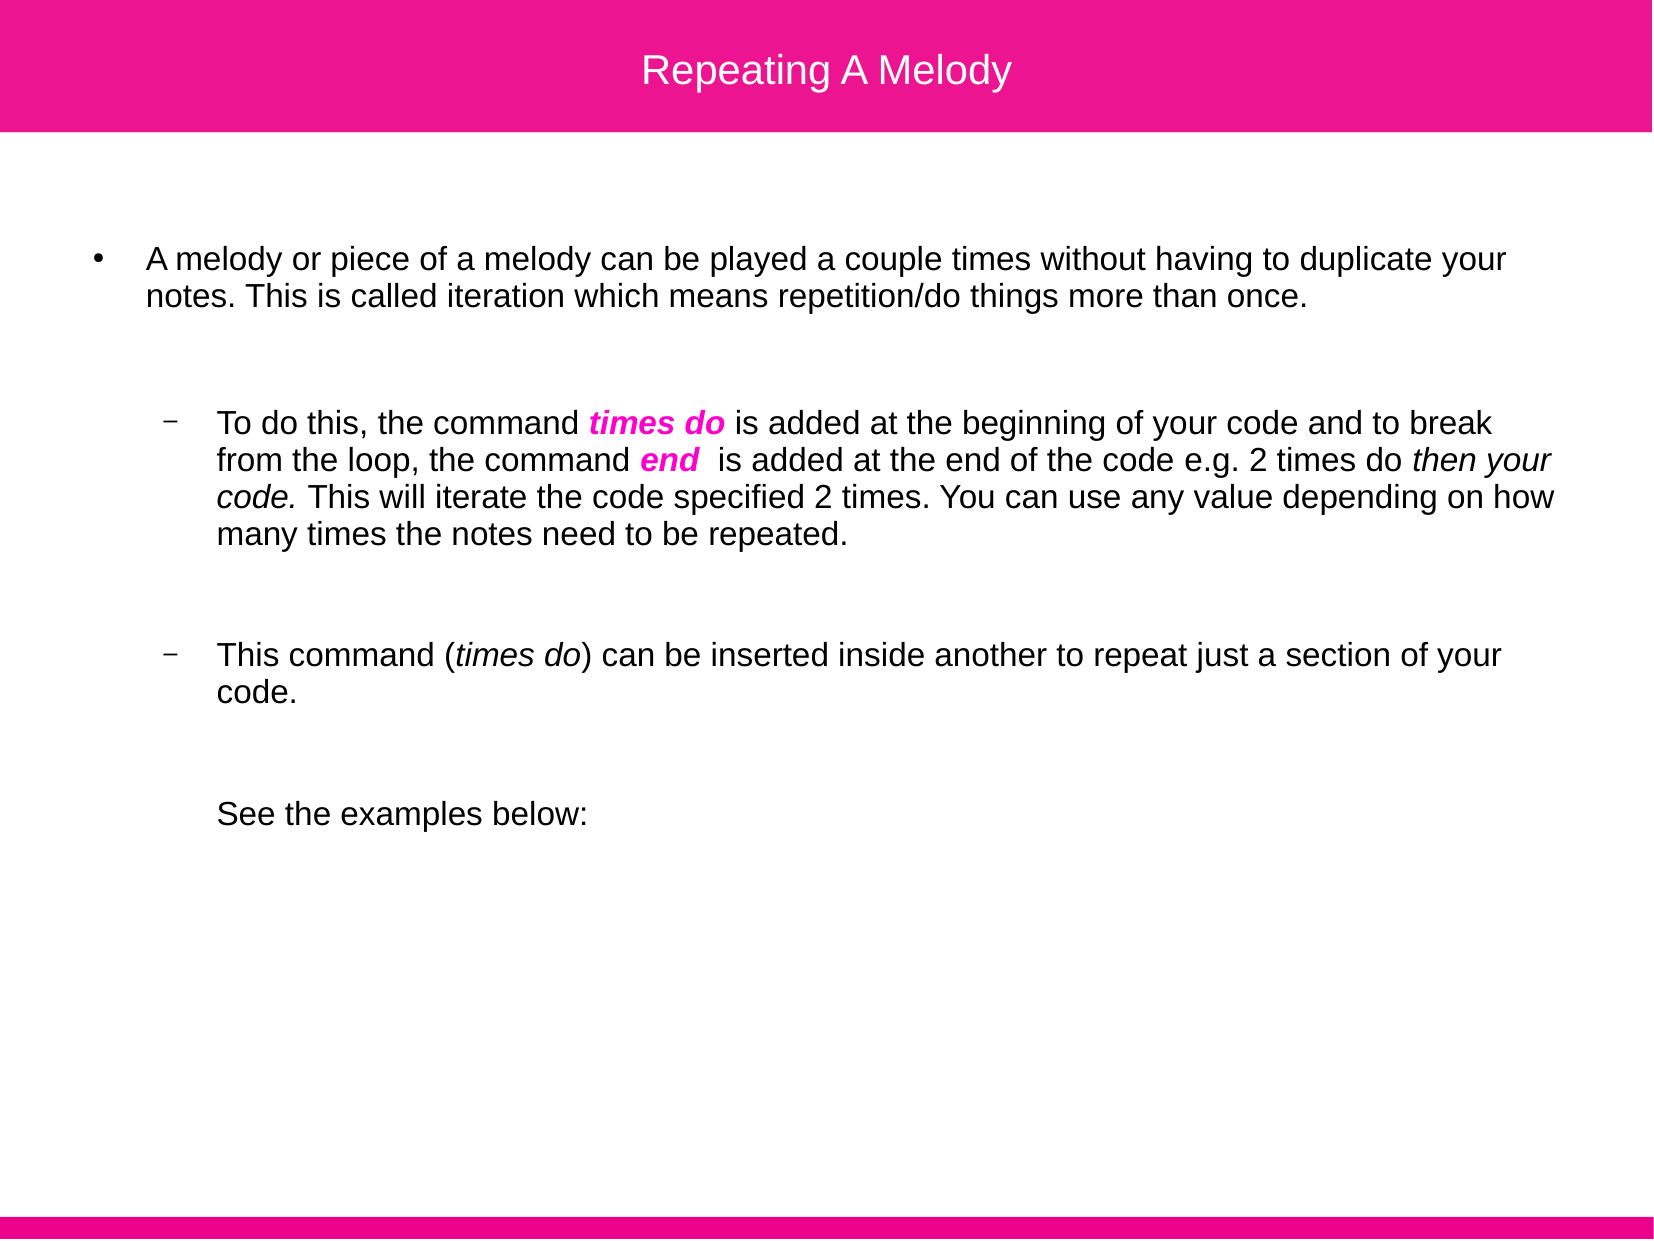

Repeating A Melody
# A melody or piece of a melody can be played a couple times without having to duplicate your notes. This is called iteration which means repetition/do things more than once.
To do this, the command times do is added at the beginning of your code and to break from the loop, the command end is added at the end of the code e.g. 2 times do then your code. This will iterate the code specified 2 times. You can use any value depending on how many times the notes need to be repeated.
This command (times do) can be inserted inside another to repeat just a section of your code.
See the examples below: